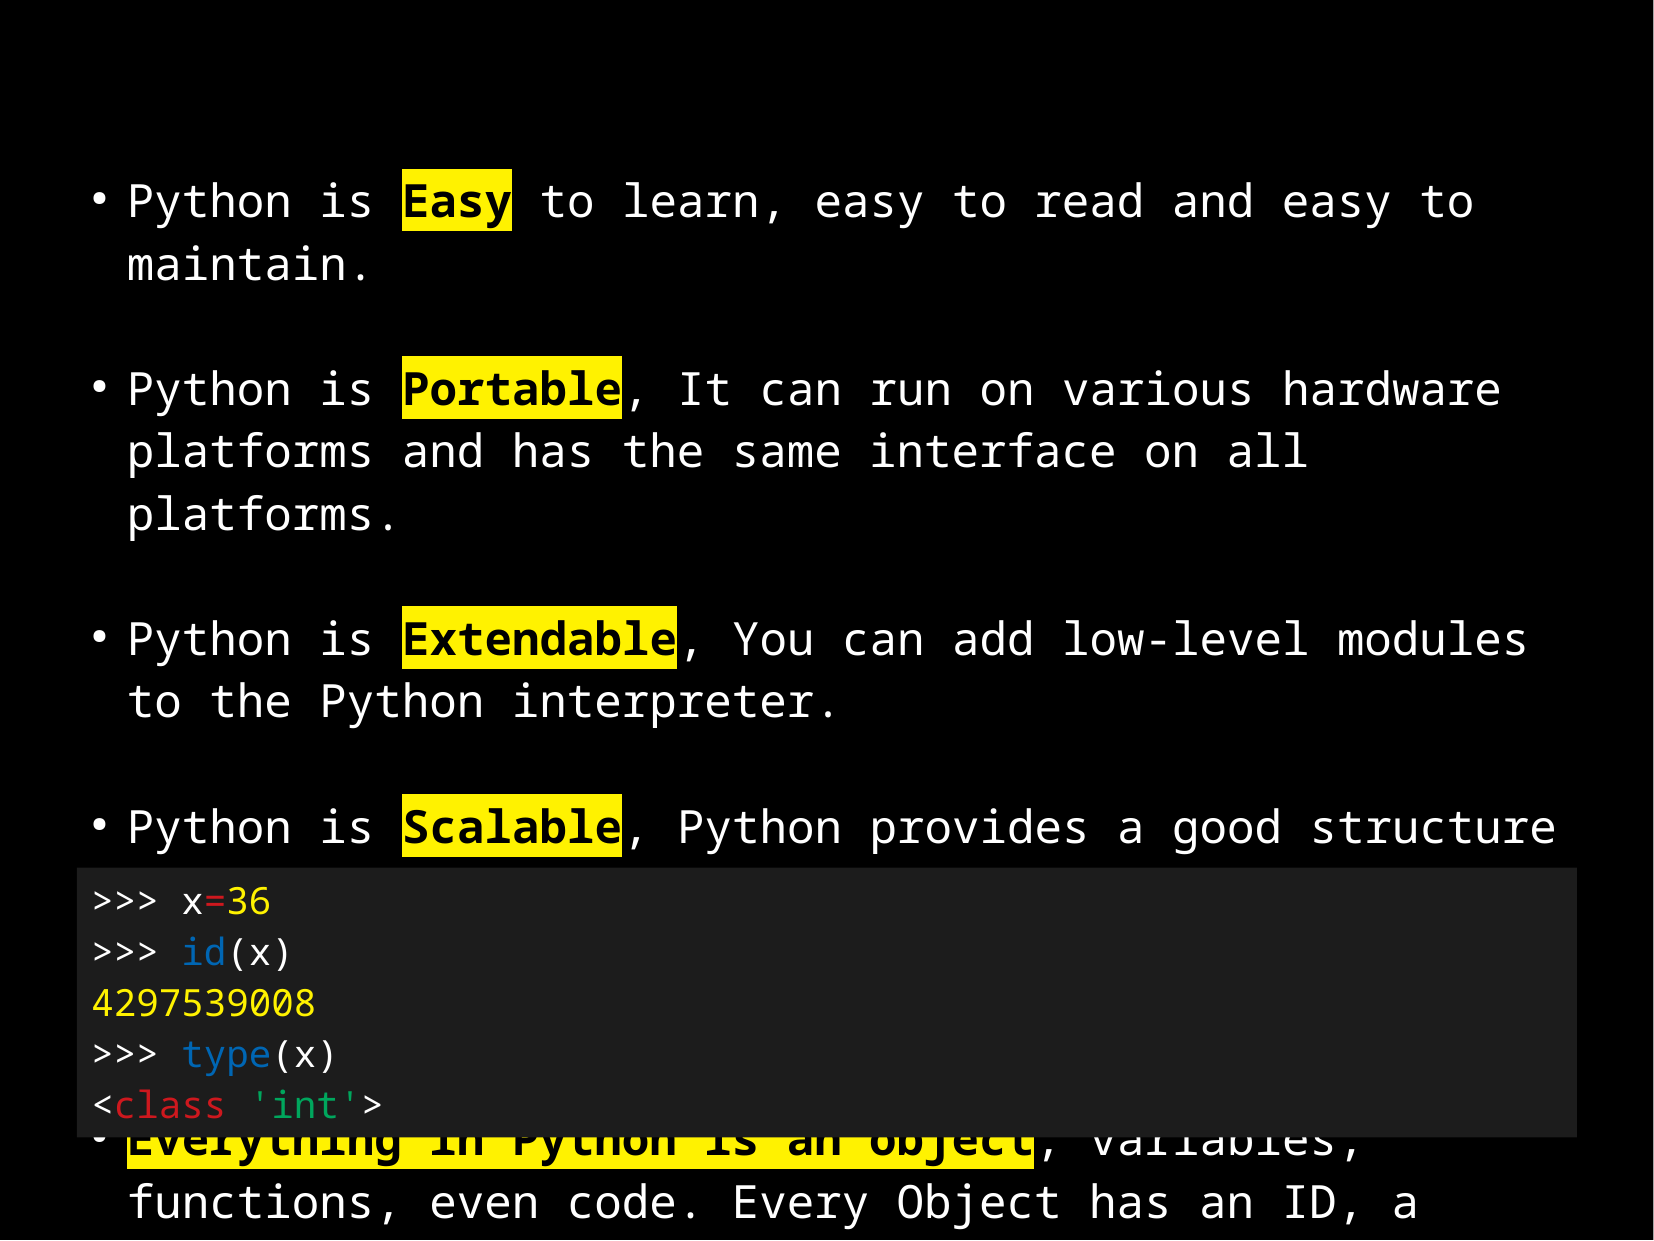

Python is Easy to learn, easy to read and easy to maintain.
Python is Portable, It can run on various hardware platforms and has the same interface on all platforms.
Python is Extendable, You can add low-level modules to the Python interpreter.
Python is Scalable, Python provides a good structure and support for large programs.
Python has a broad standard library cross-platform.
Everything in Python is an object, variables, functions, even code. Every Object has an ID, a type, and a value.
>>> x=36
>>> id(x)
4297539008
>>> type(x)
<class 'int'>